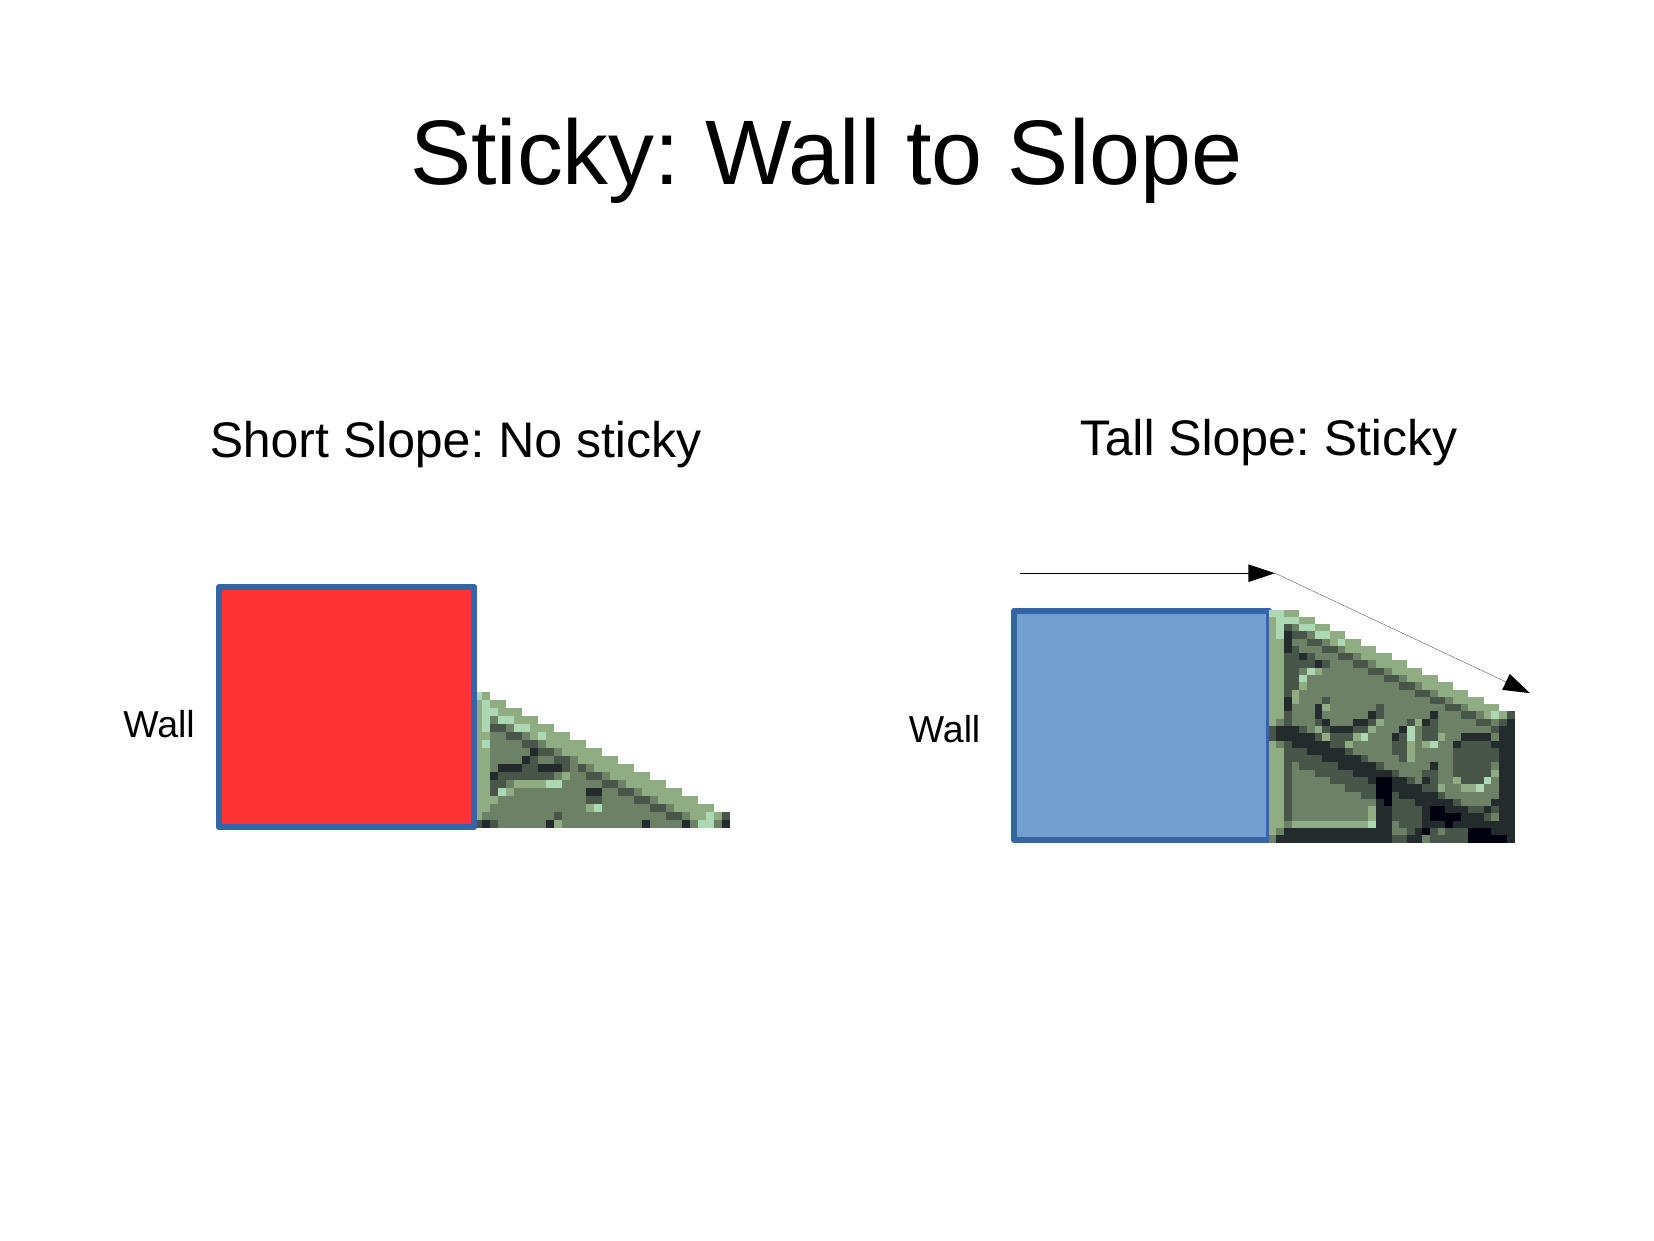

# Sticky: Wall to Slope
Tall Slope: Sticky
Short Slope: No sticky
Wall
Wall